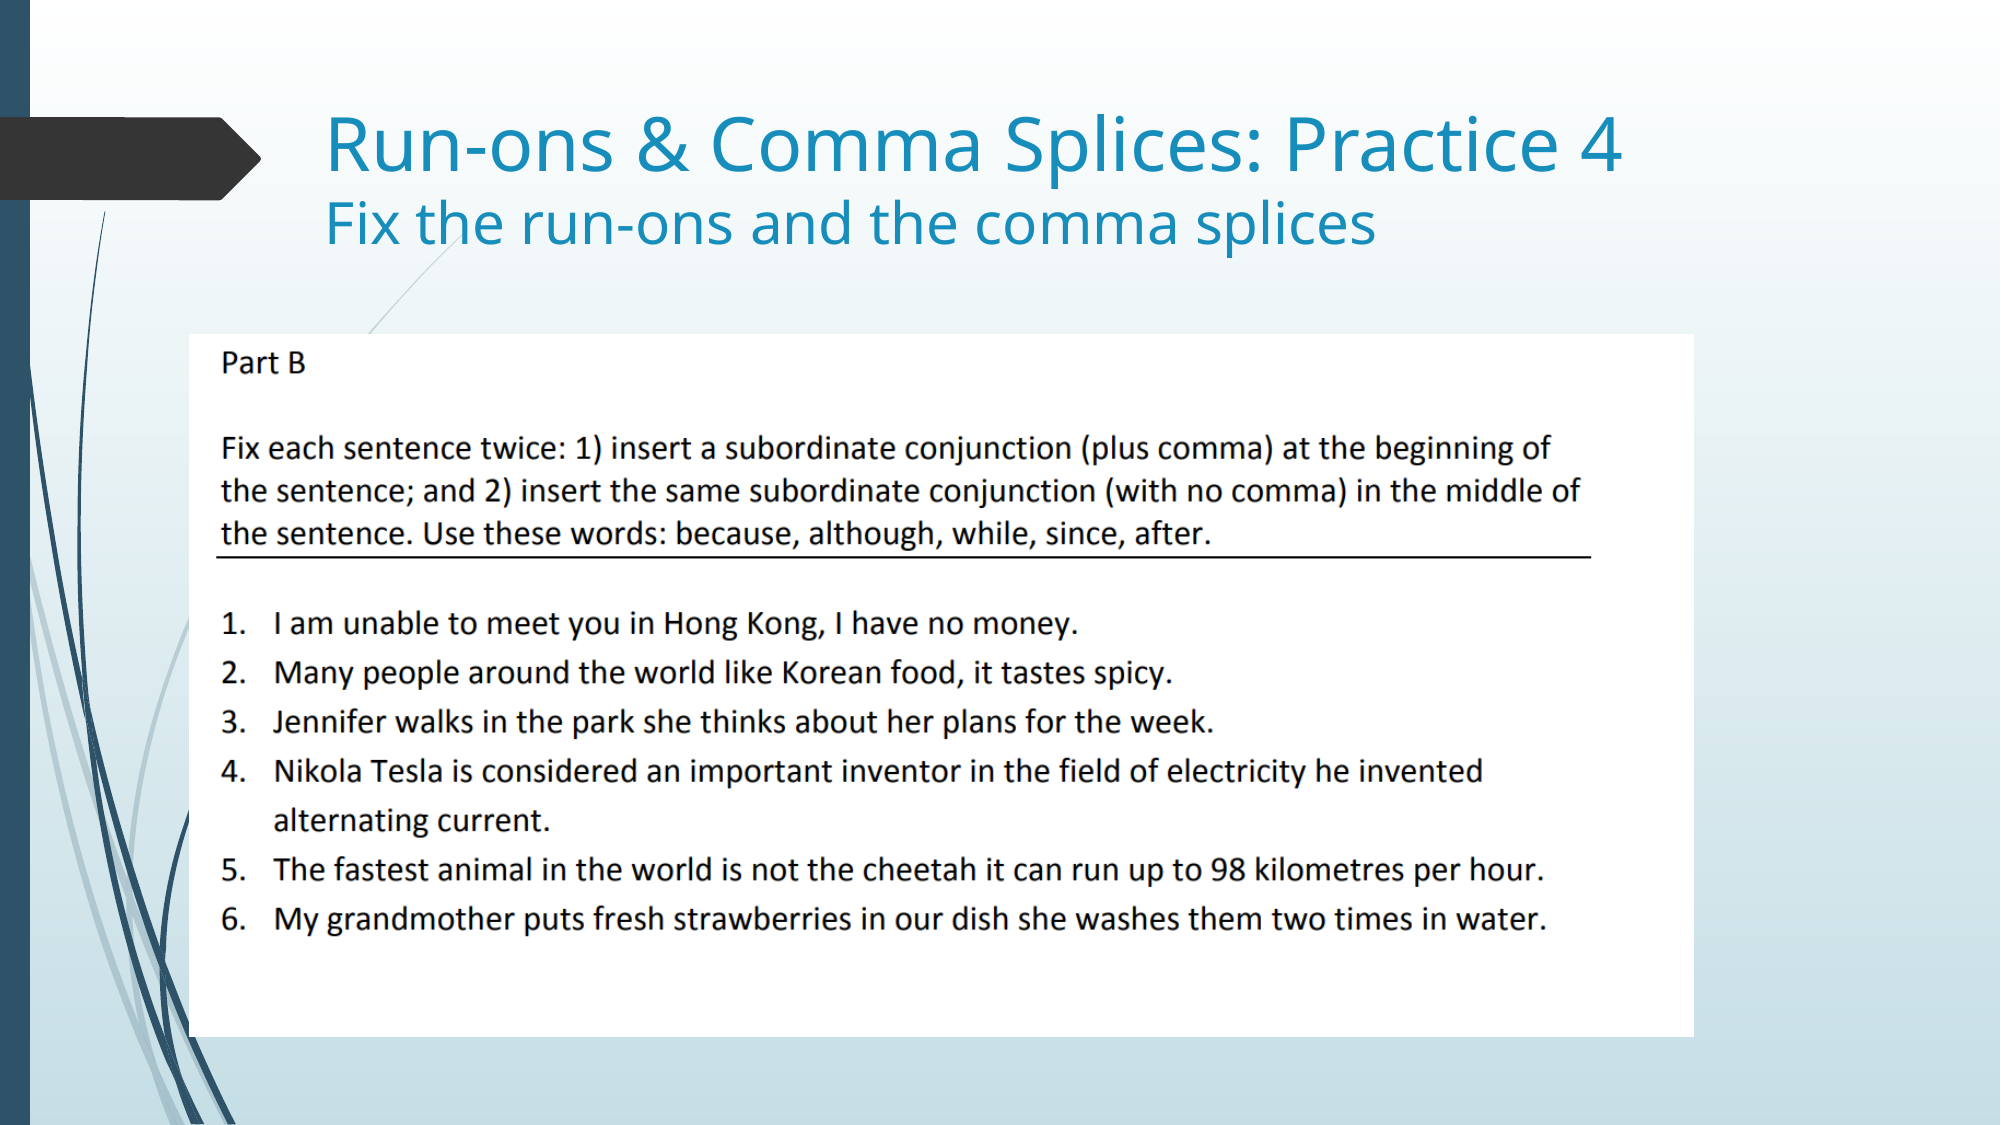

# Run-ons & Comma Splices: Practice 4 Fix the run-ons and the comma splices